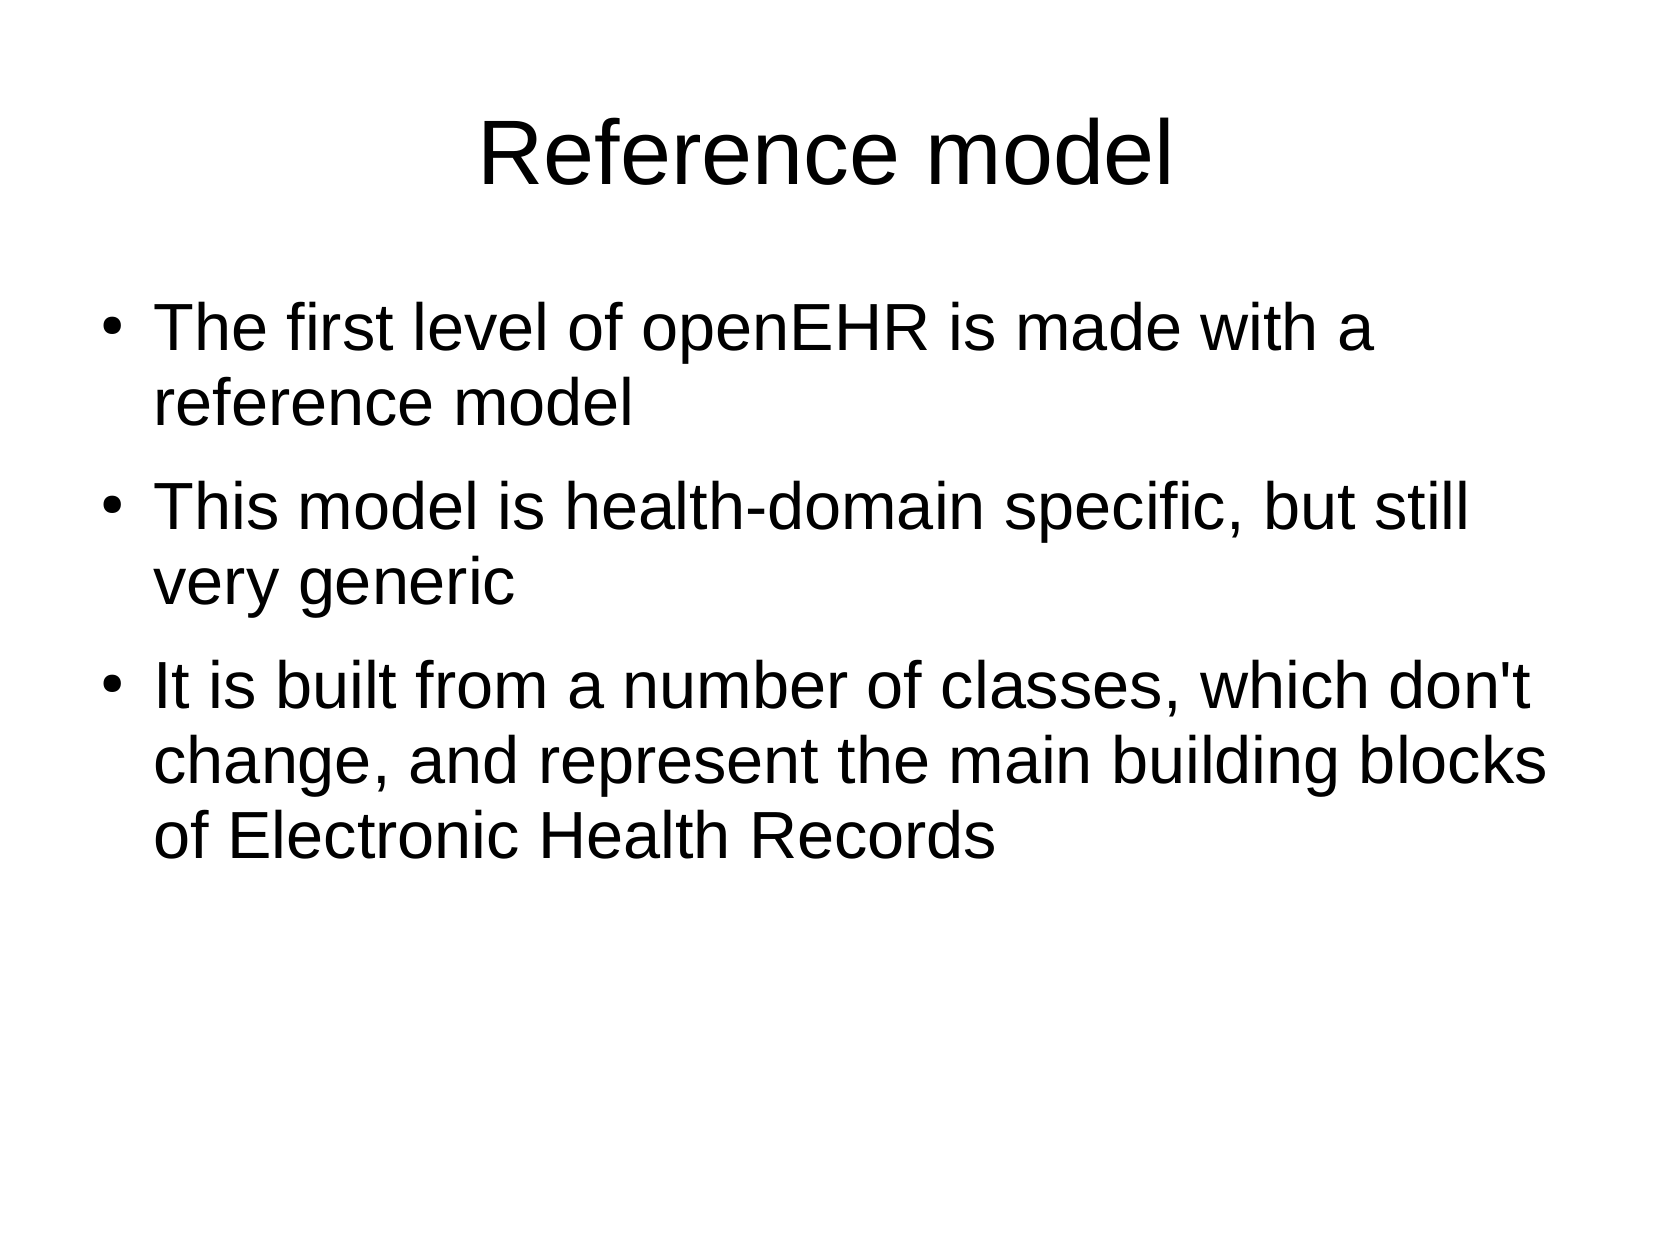

# Reference model
The first level of openEHR is made with a reference model
This model is health-domain specific, but still very generic
It is built from a number of classes, which don't change, and represent the main building blocks of Electronic Health Records